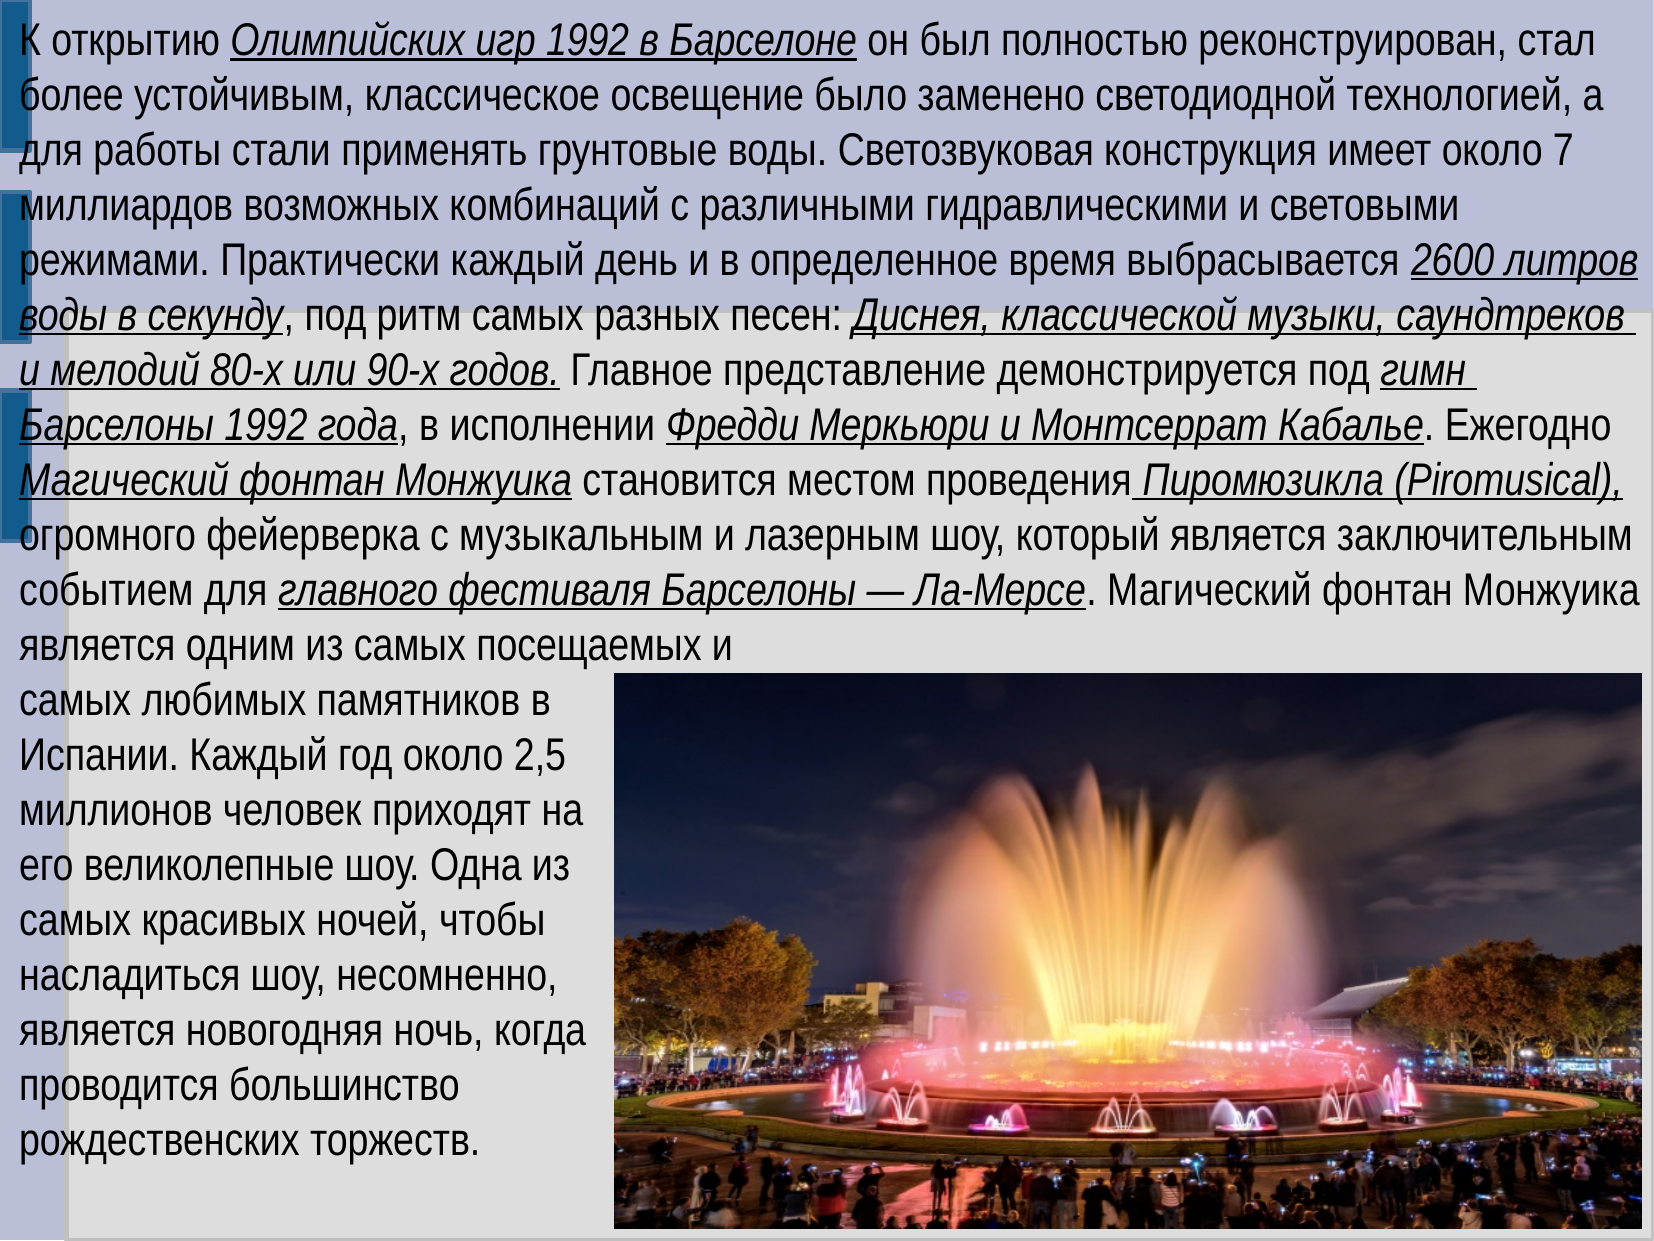

К открытию Олимпийских игр 1992 в Барселоне он был полностью реконструирован, стал
более устойчивым, классическое освещение было заменено светодиодной технологией, а
для работы стали применять грунтовые воды. Светозвуковая конструкция имеет около 7
миллиардов возможных комбинаций с различными гидравлическими и световыми
режимами. Практически каждый день и в определенное время выбрасывается 2600 литров
воды в секунду, под ритм самых разных песен: Диснея, классической музыки, саундтреков
и мелодий 80-х или 90-х годов. Главное представление демонстрируется под гимн
Барселоны 1992 года, в исполнении Фредди Меркьюри и Монтсеррат Кабалье. Ежегодно
Магический фонтан Монжуика становится местом проведения Пиромюзикла (Piromusical),
огромного фейерверка с музыкальным и лазерным шоу, который является заключительным
событием для главного фестиваля Барселоны — Ла-Мерсе. Магический фонтан Монжуика
является одним из самых посещаемых и
самых любимых памятников в
Испании. Каждый год около 2,5
миллионов человек приходят на
его великолепные шоу. Одна из
самых красивых ночей, чтобы
насладиться шоу, несомненно,
является новогодняя ночь, когда
проводится большинство
рождественских торжеств.